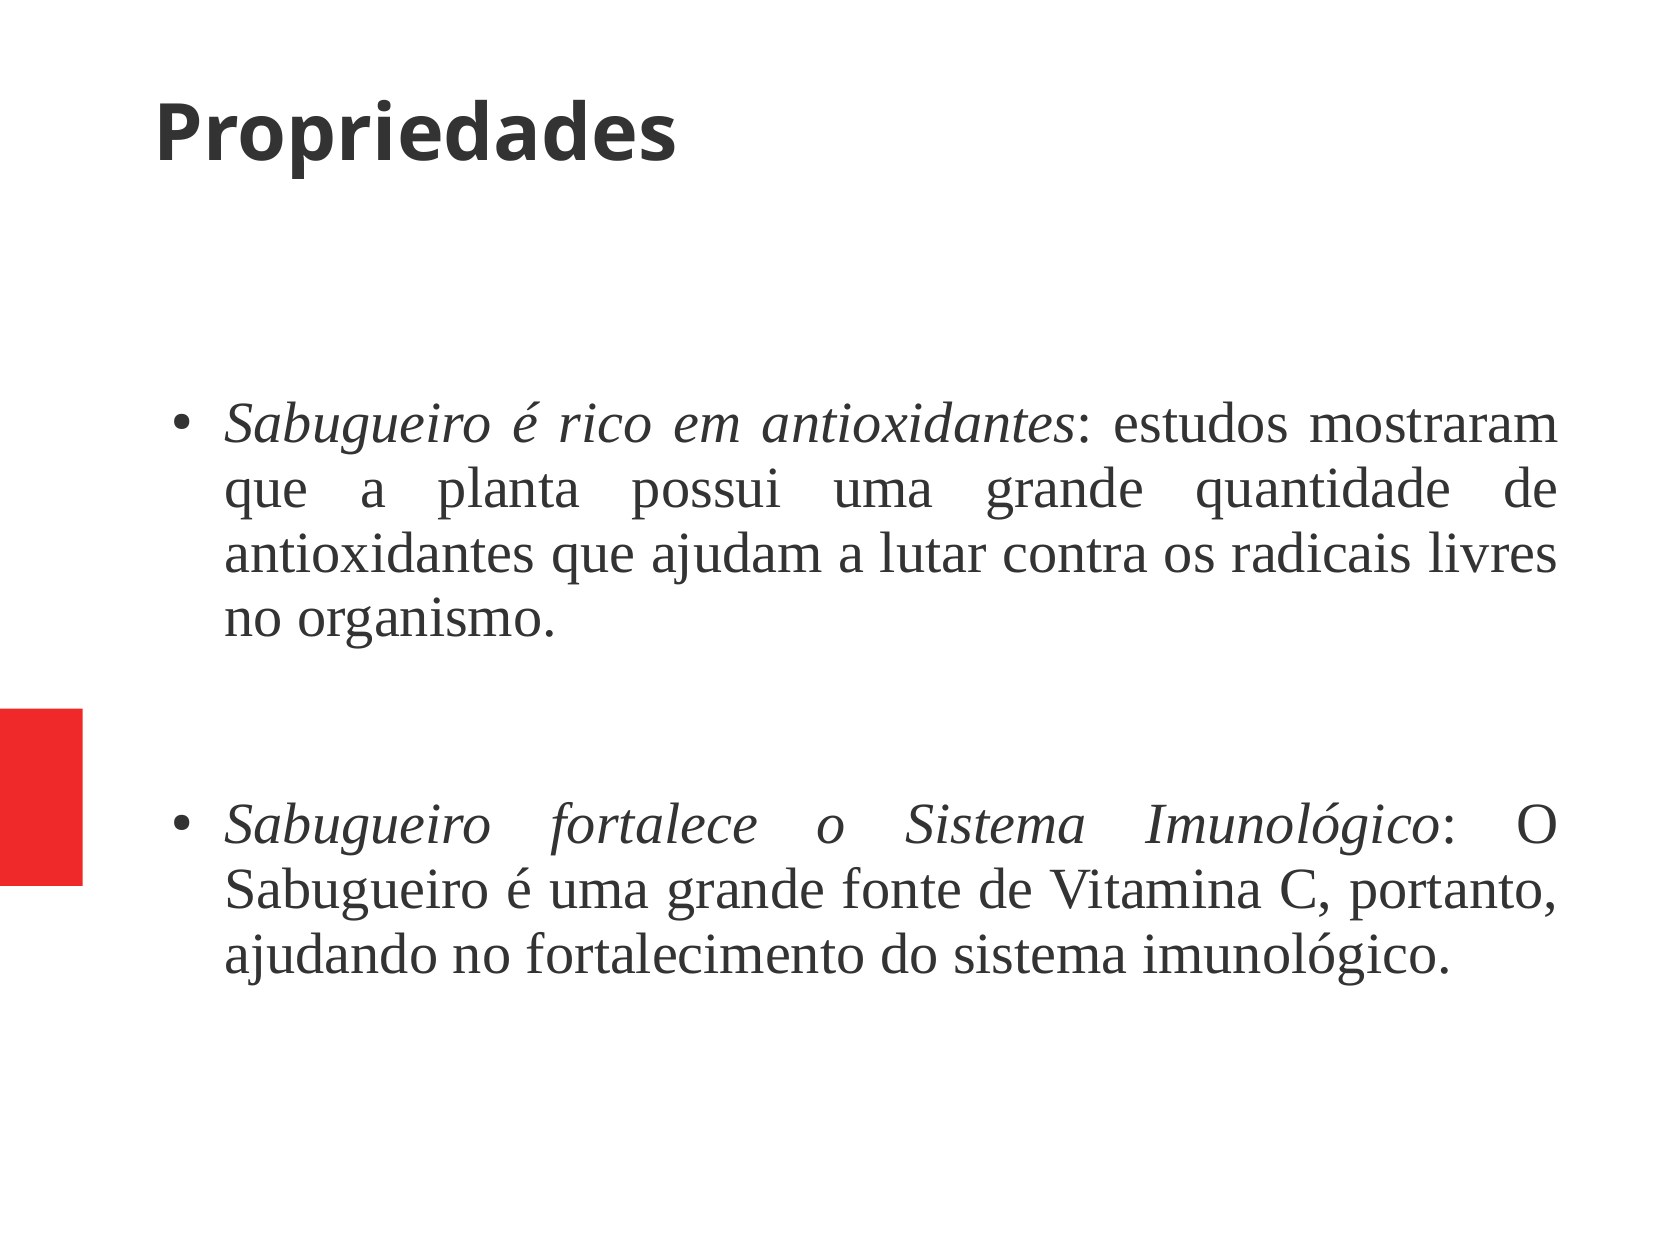

Propriedades
# Sabugueiro é rico em antioxidantes: estudos mostraram que a planta possui uma grande quantidade de antioxidantes que ajudam a lutar contra os radicais livres no organismo.
Sabugueiro fortalece o Sistema Imunológico: O Sabugueiro é uma grande fonte de Vitamina C, portanto, ajudando no fortalecimento do sistema imunológico.